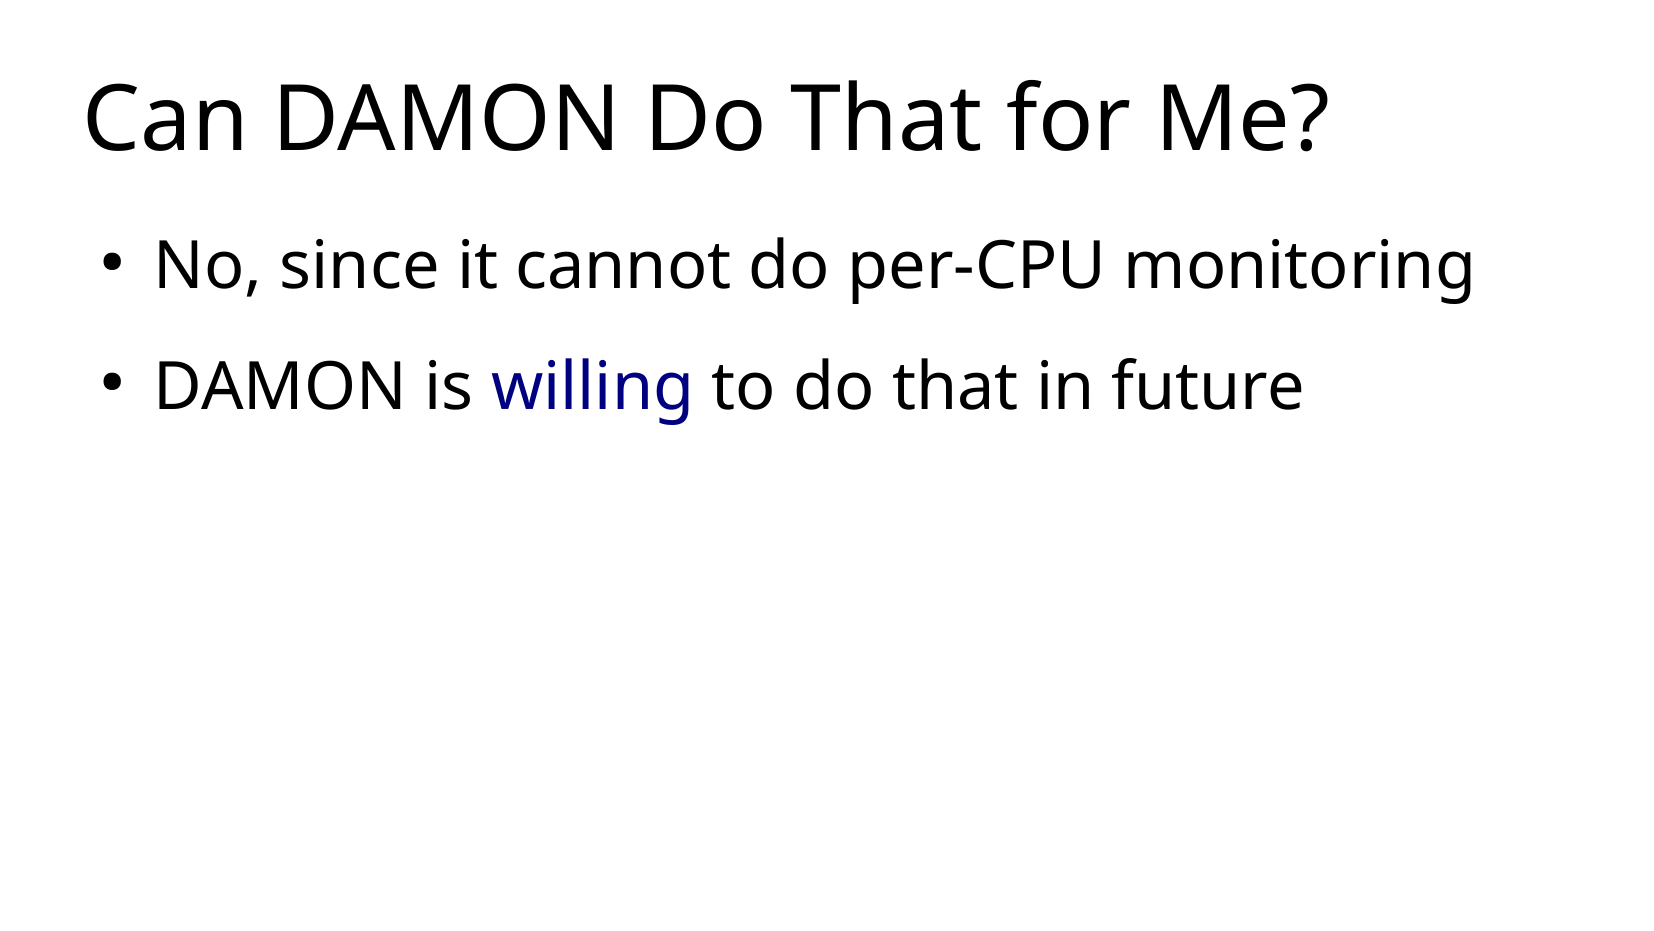

# Can DAMON Do That for Me?
No, since it cannot do per-CPU monitoring
DAMON is willing to do that in future